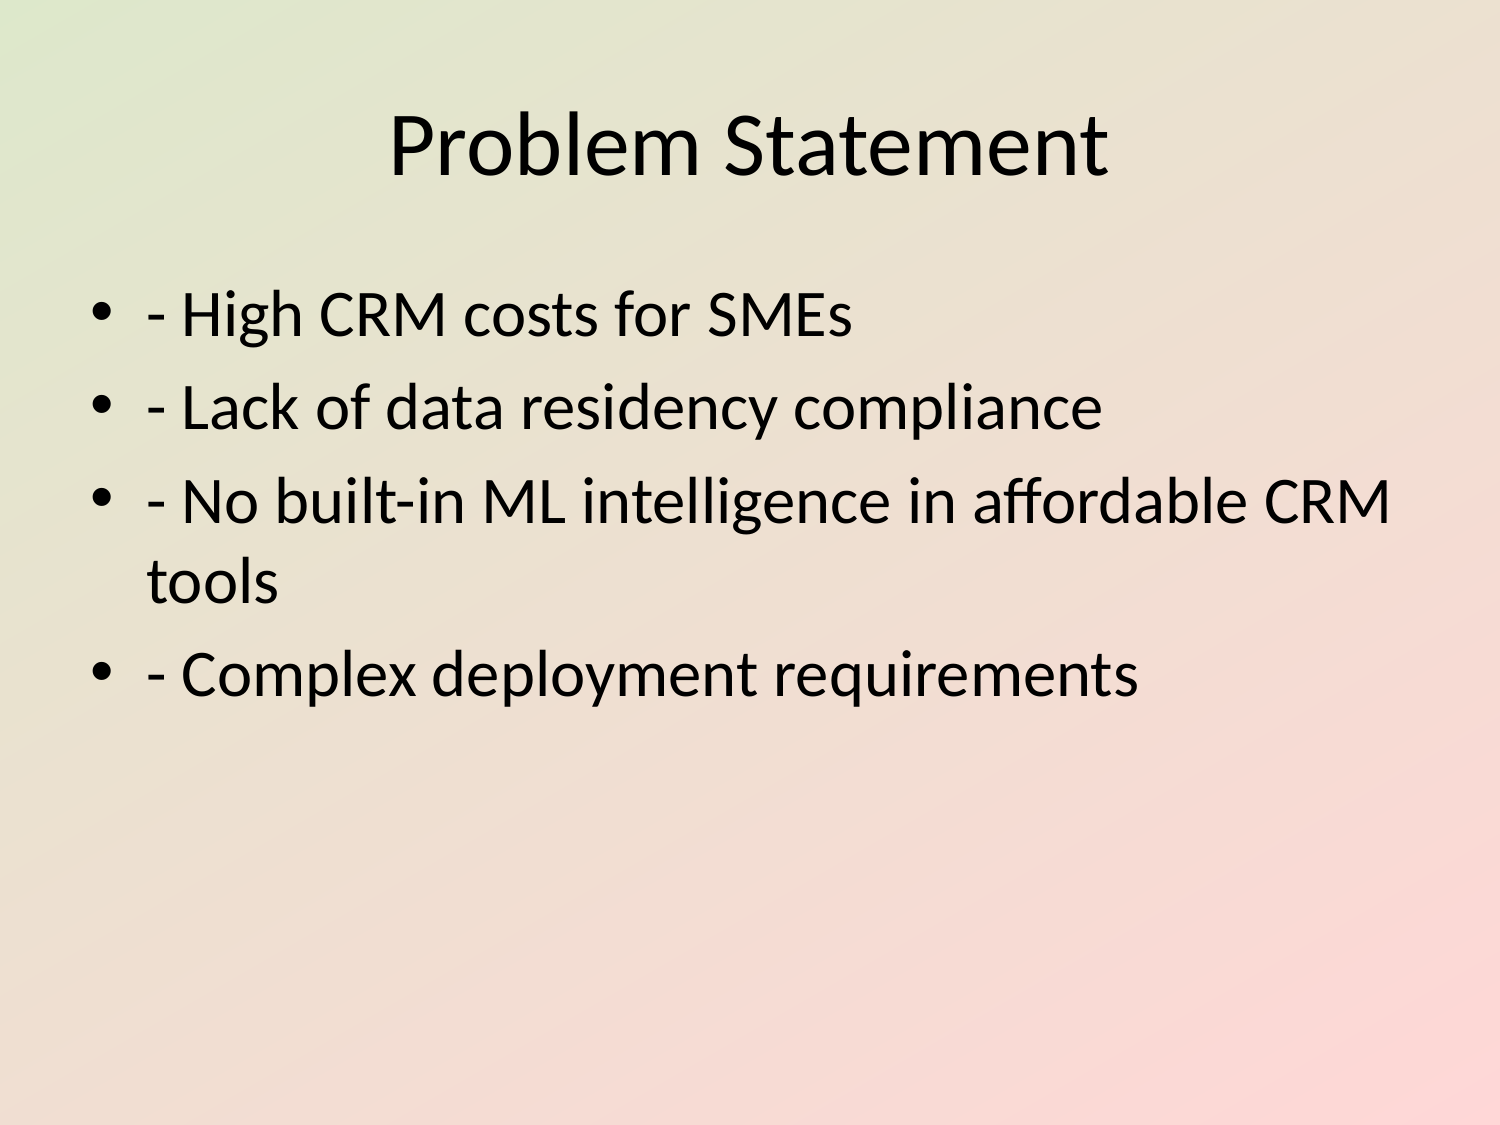

# Problem Statement
- High CRM costs for SMEs
- Lack of data residency compliance
- No built-in ML intelligence in affordable CRM tools
- Complex deployment requirements